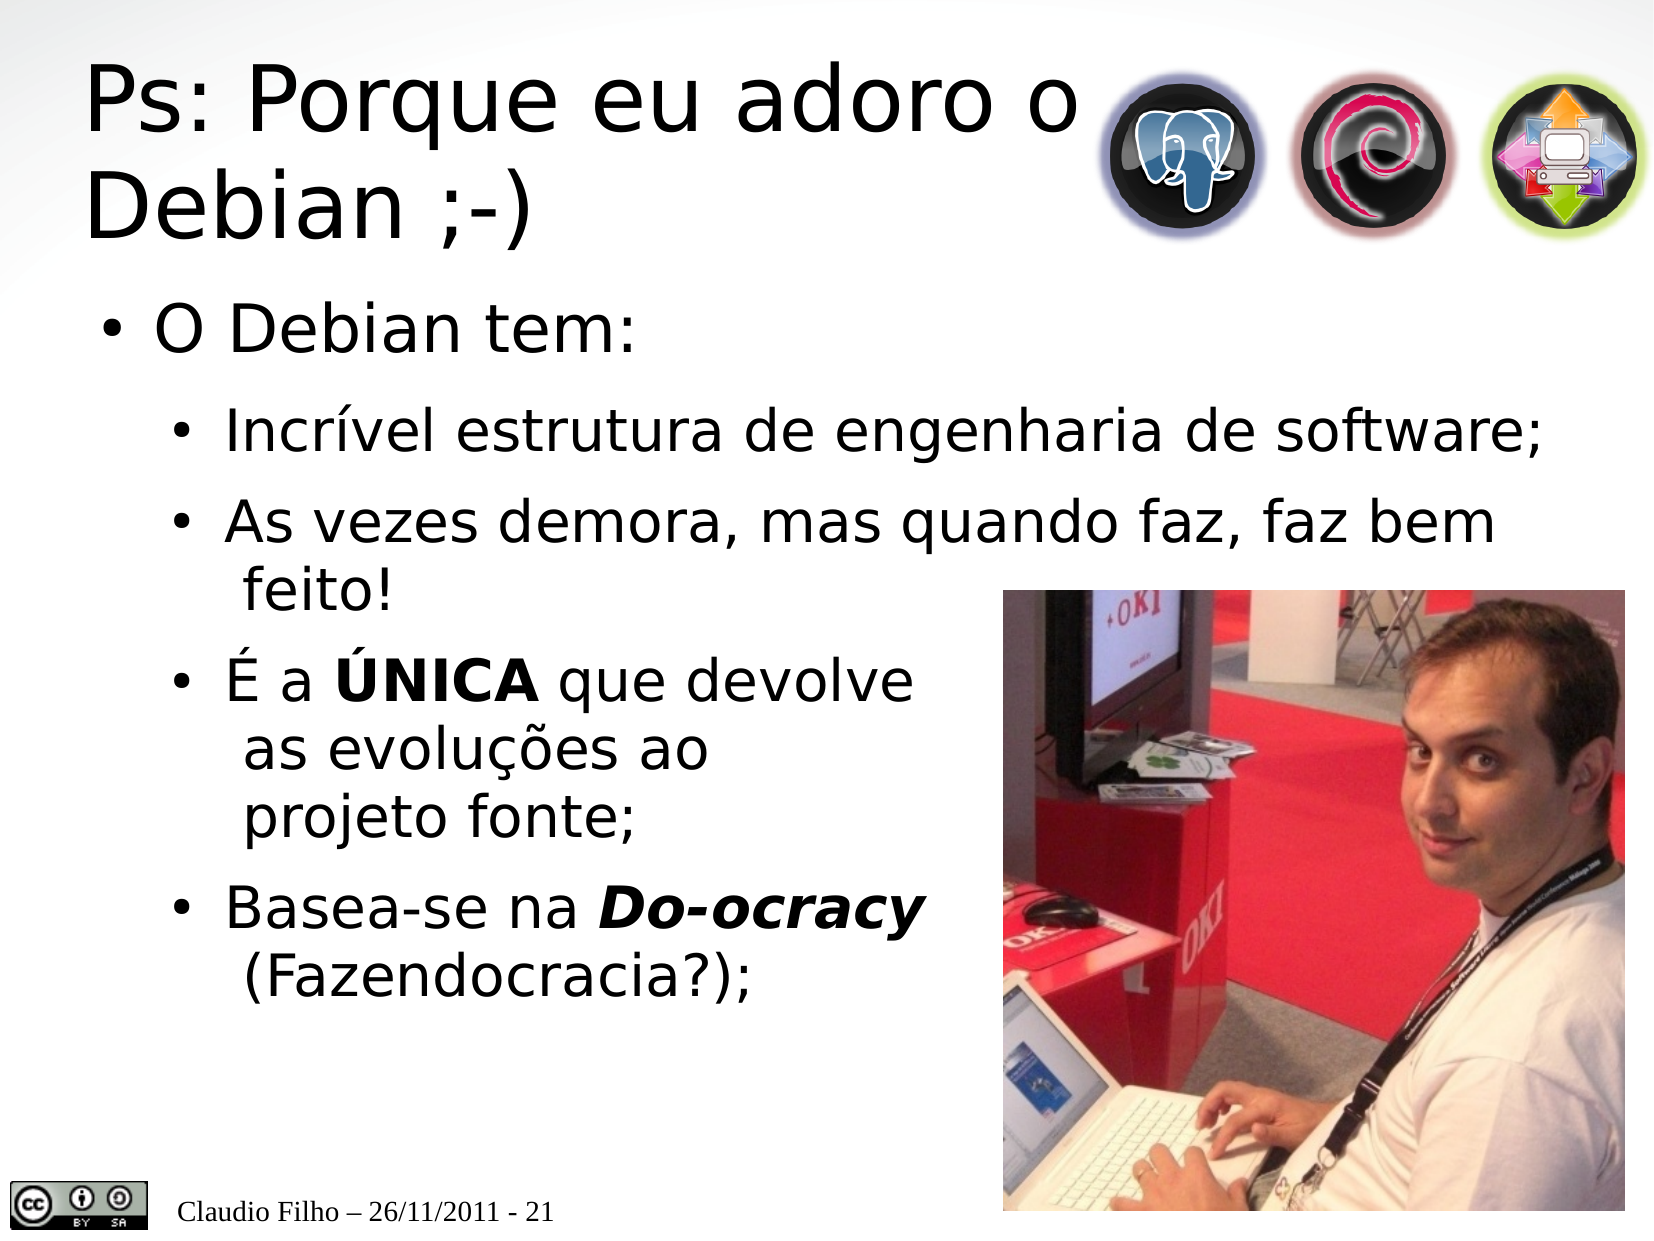

# Ps: Porque eu adoro o Debian ;-)
O Debian tem:
Incrível estrutura de engenharia de software;
As vezes demora, mas quando faz, faz bem
 feito!
É a ÚNICA que devolve
 as evoluções ao
 projeto fonte;
Basea-se na Do-ocracy
 (Fazendocracia?);